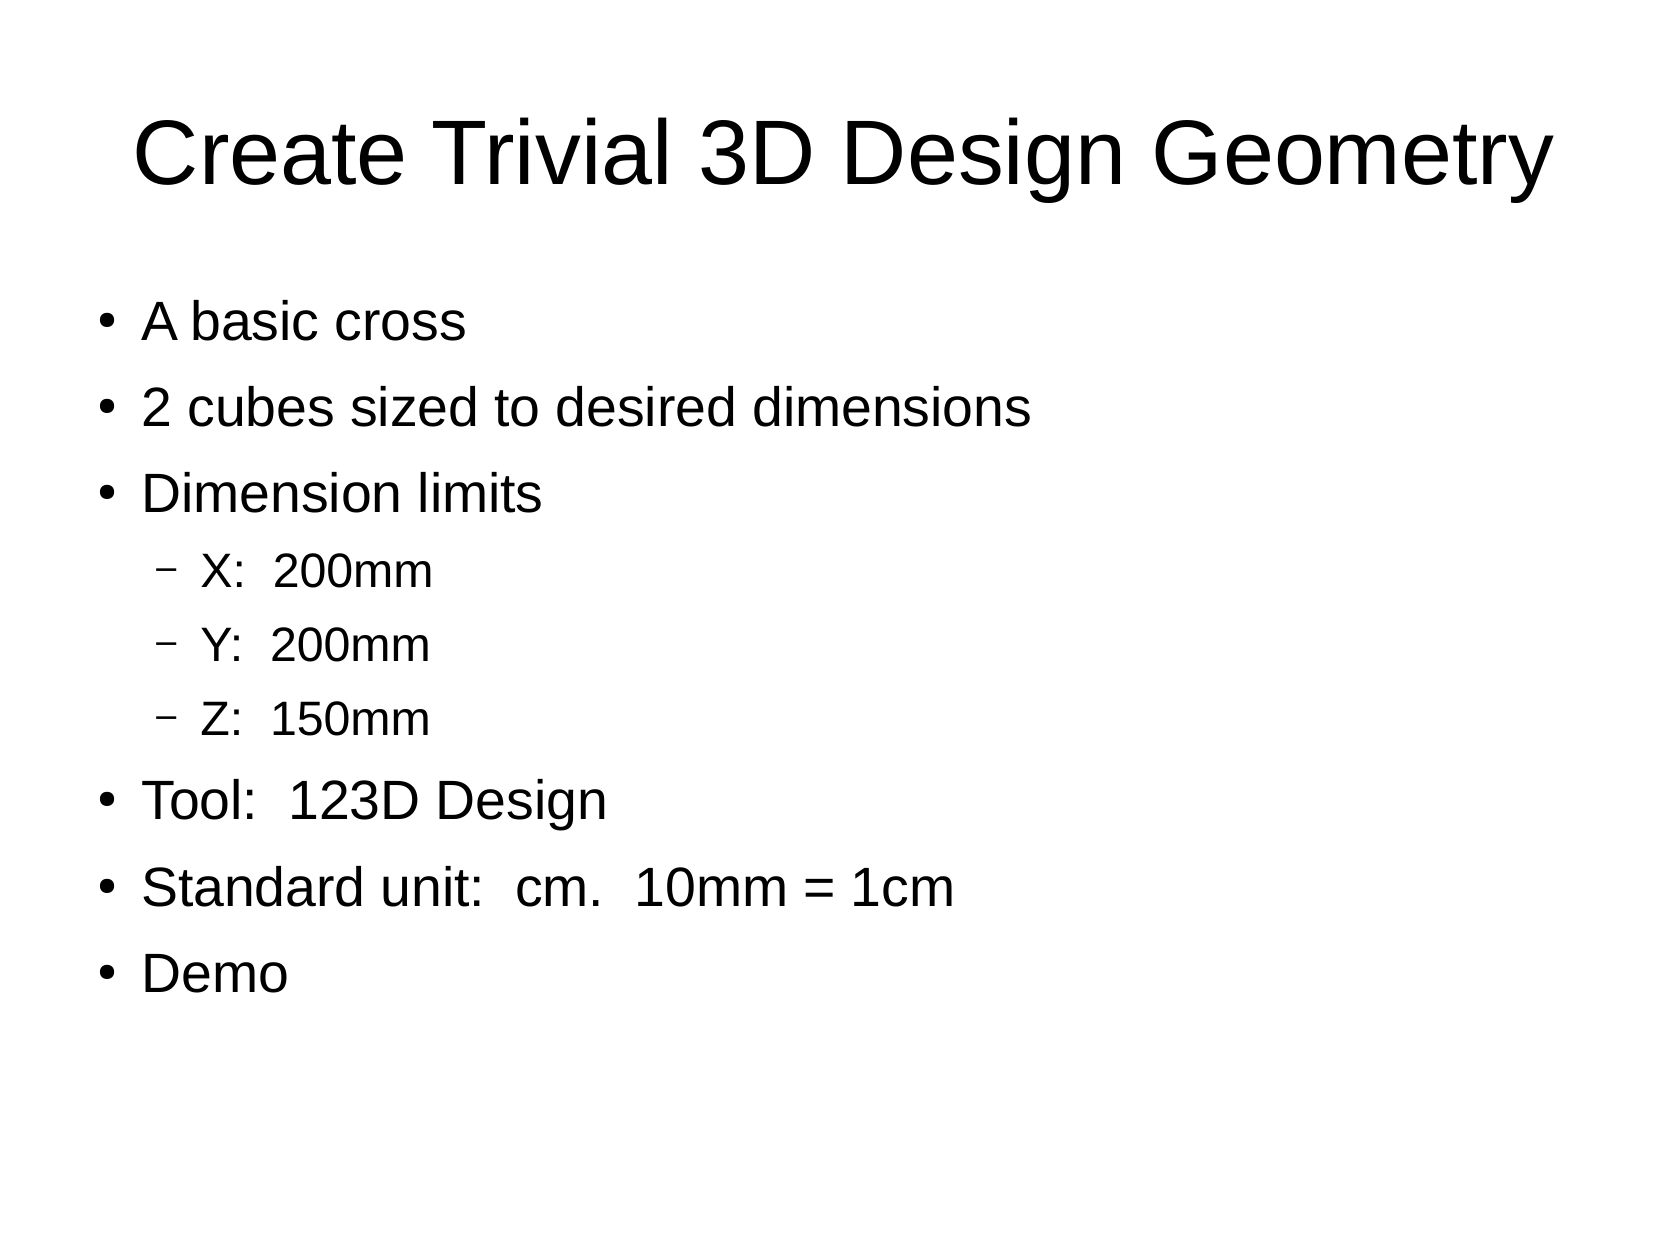

# Create Trivial 3D Design Geometry
A basic cross
2 cubes sized to desired dimensions
Dimension limits
X: 200mm
Y: 200mm
Z: 150mm
Tool: 123D Design
Standard unit: cm. 10mm = 1cm
Demo